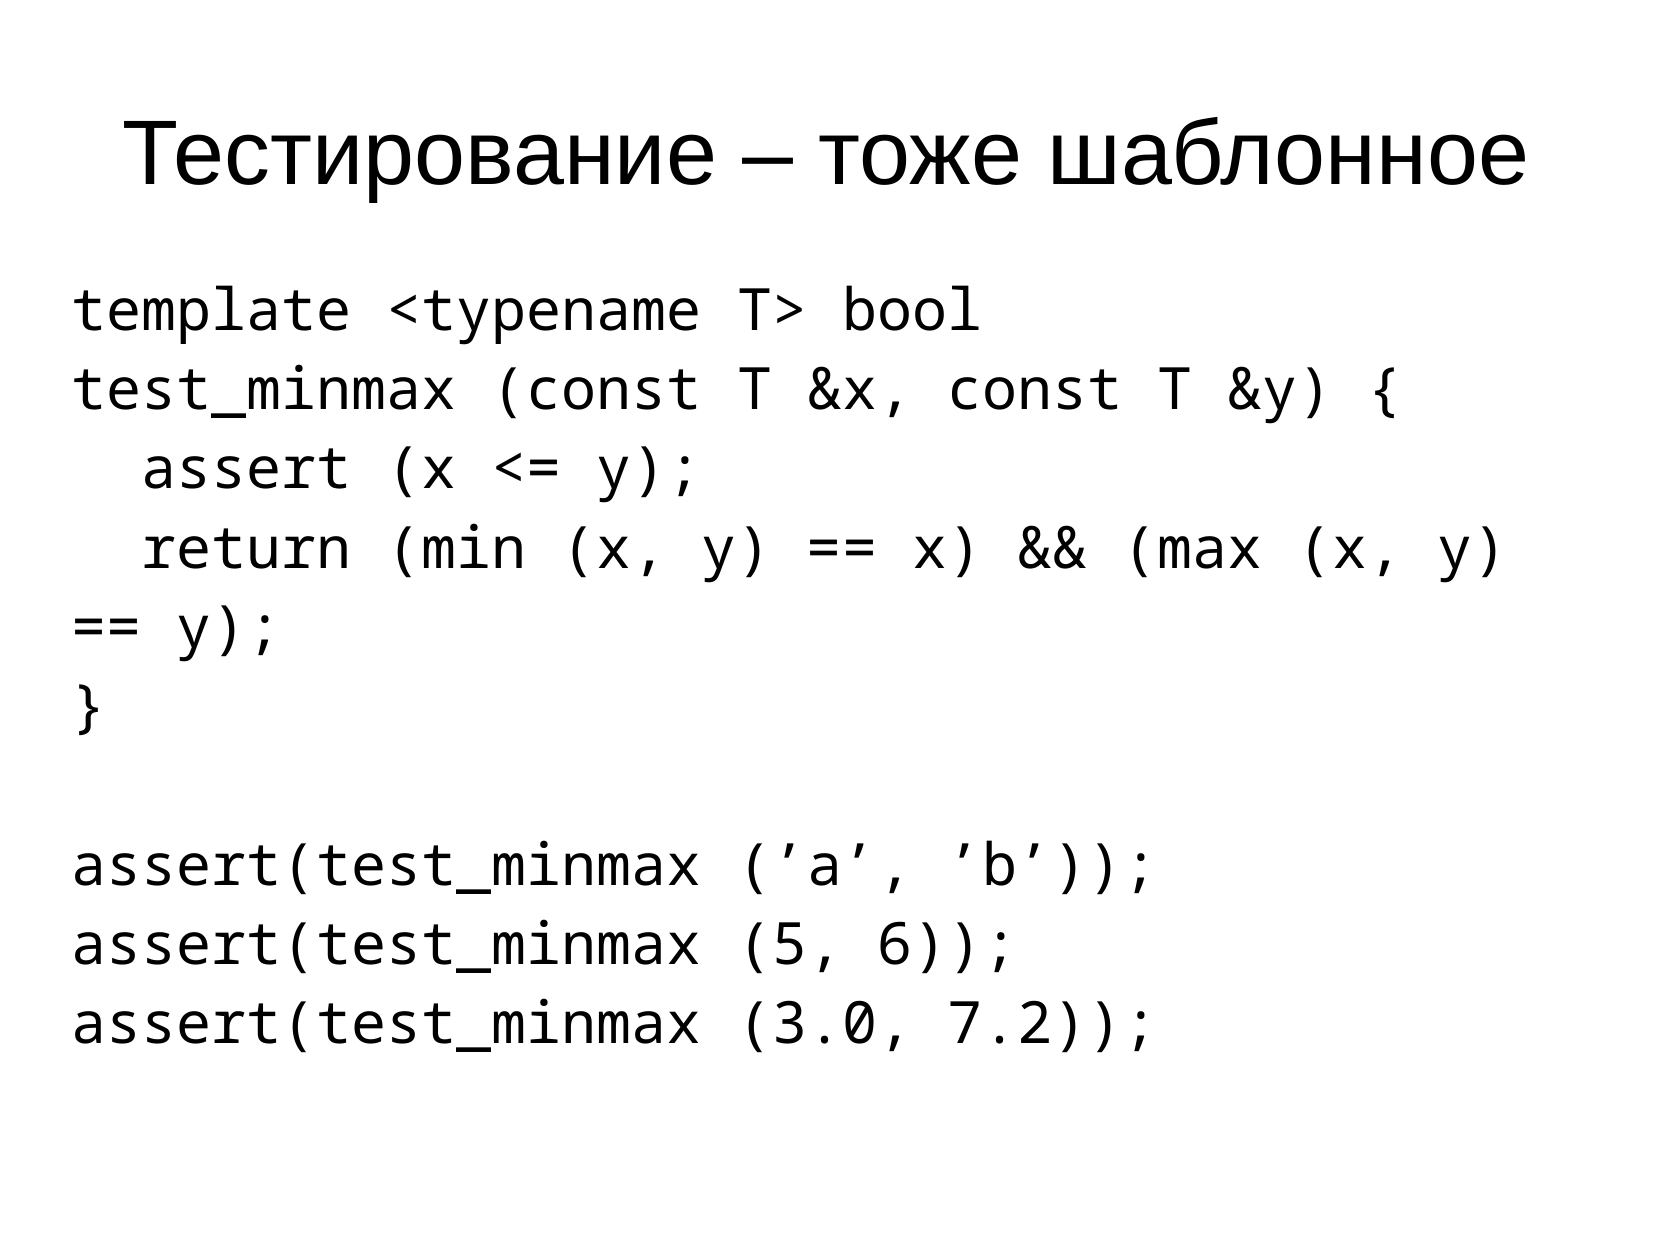

# Тестирование – тоже шаблонное
template <typename T> bool
test_minmax (const T &x, const T &y) {
 assert (x <= y);
 return (min (x, y) == x) && (max (x, y) == y);
}
assert(test_minmax (’a’, ’b’));
assert(test_minmax (5, 6));
assert(test_minmax (3.0, 7.2));